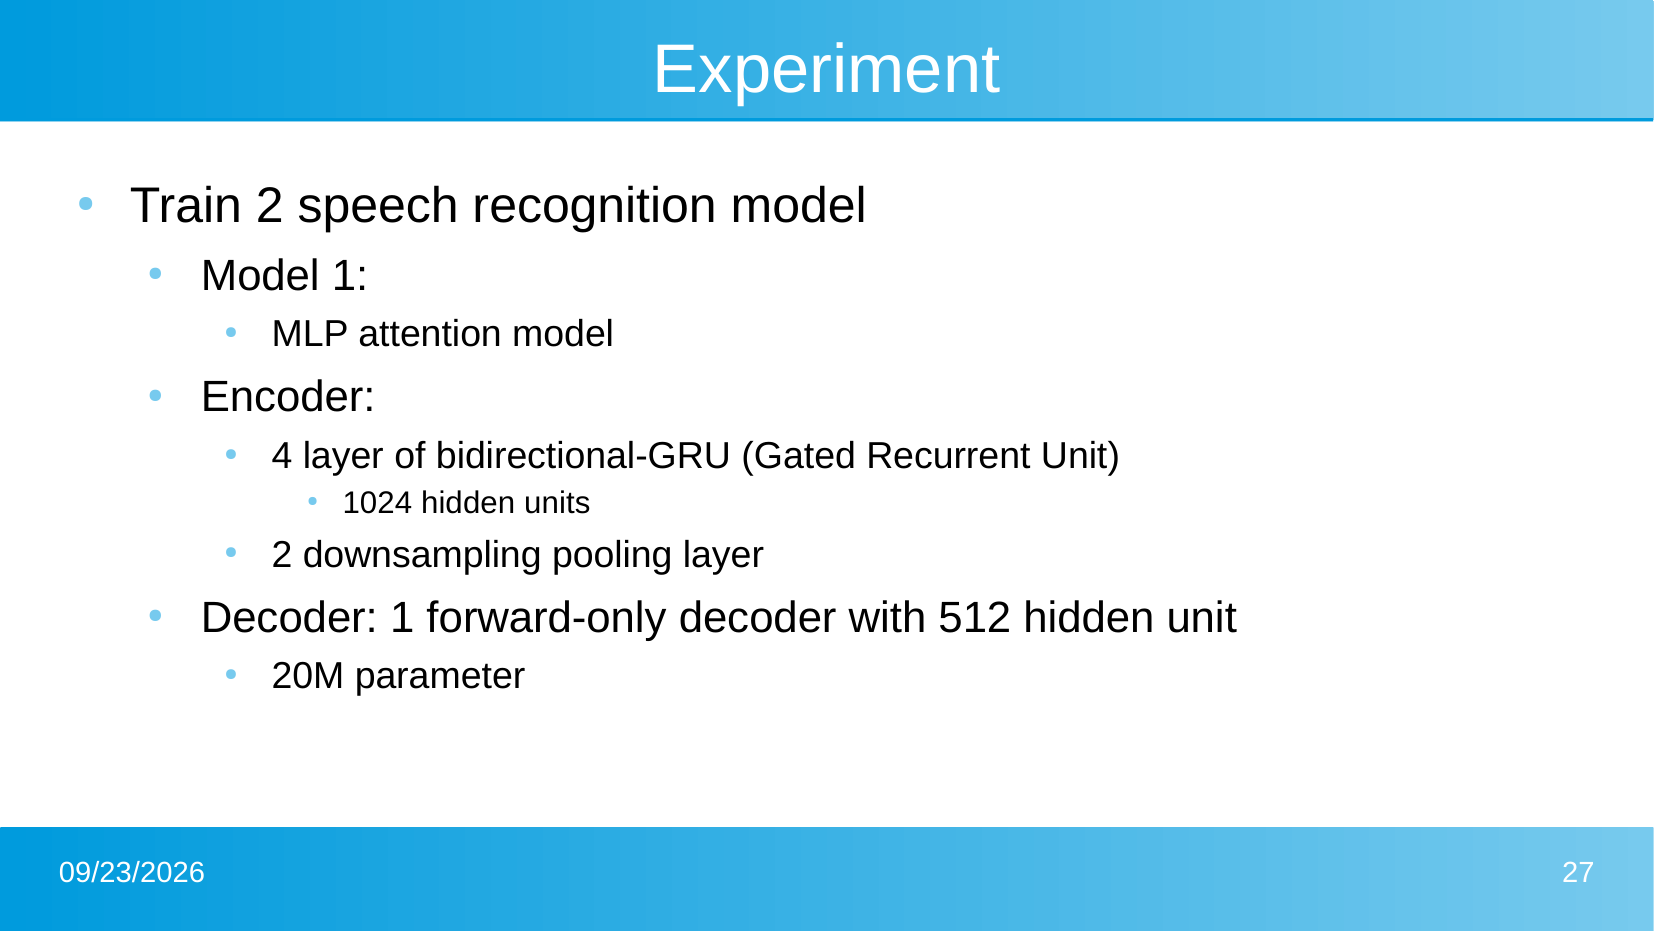

# Experiment
Train 2 speech recognition model
Model 1:
MLP attention model
Encoder:
4 layer of bidirectional-GRU (Gated Recurrent Unit)
1024 hidden units
2 downsampling pooling layer
Decoder: 1 forward-only decoder with 512 hidden unit
20M parameter
27